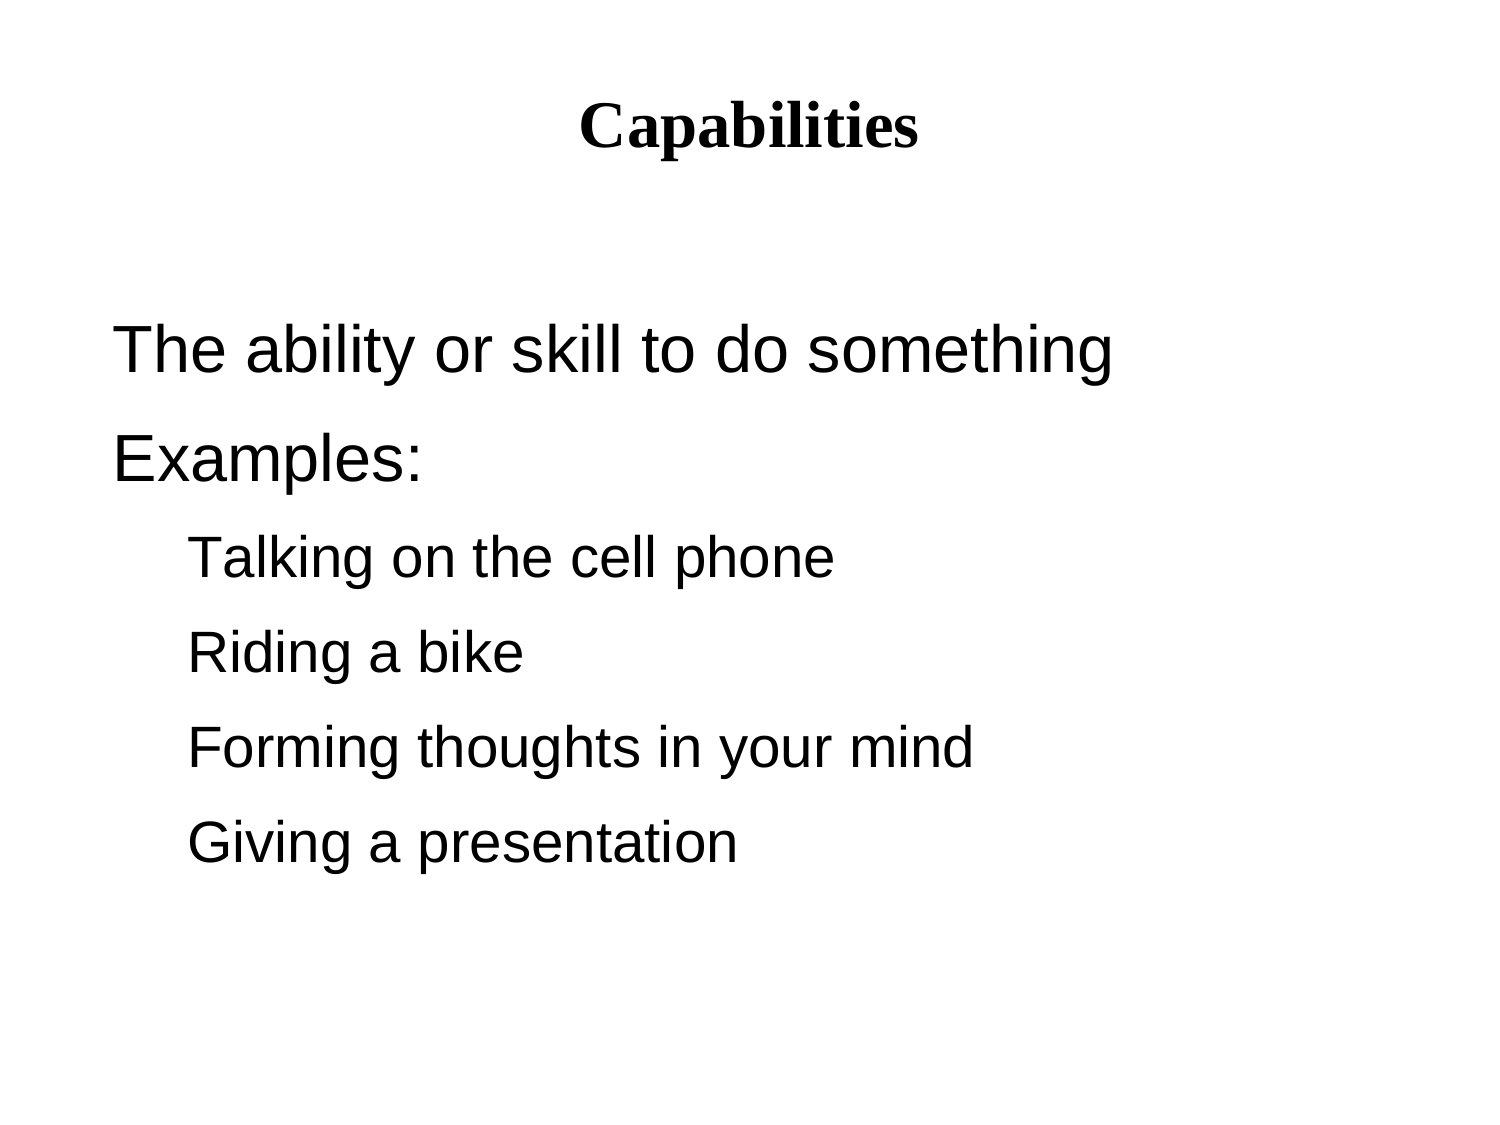

# Capabilities
The ability or skill to do something
Examples:
Talking on the cell phone
Riding a bike
Forming thoughts in your mind
Giving a presentation